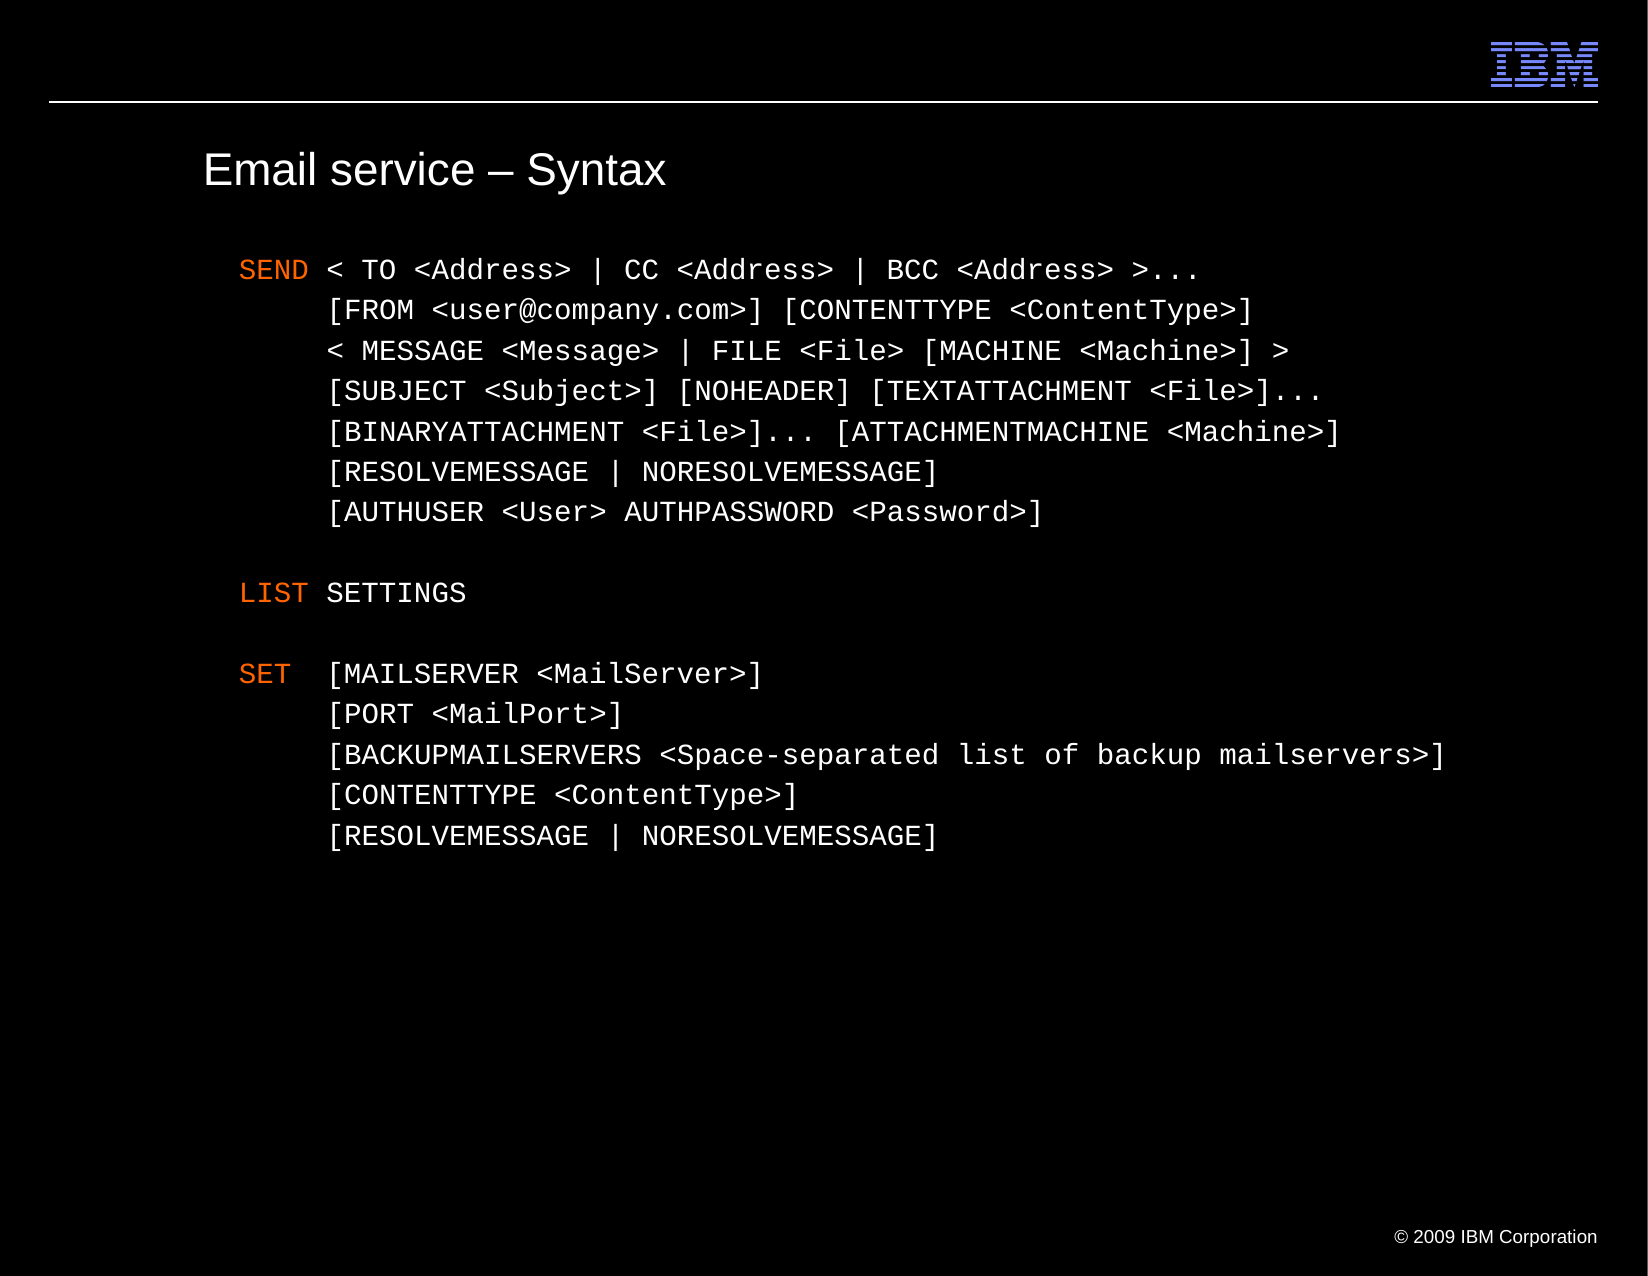

# Email service – Syntax
SEND < TO <Address> | CC <Address> | BCC <Address> >...
 [FROM <user@company.com>] [CONTENTTYPE <ContentType>]
 < MESSAGE <Message> | FILE <File> [MACHINE <Machine>] >
 [SUBJECT <Subject>] [NOHEADER] [TEXTATTACHMENT <File>]...
 [BINARYATTACHMENT <File>]... [ATTACHMENTMACHINE <Machine>]
 [RESOLVEMESSAGE | NORESOLVEMESSAGE]
 [AUTHUSER <User> AUTHPASSWORD <Password>]
LIST SETTINGS
SET [MAILSERVER <MailServer>]
 [PORT <MailPort>]
 [BACKUPMAILSERVERS <Space-separated list of backup mailservers>]
 [CONTENTTYPE <ContentType>]
 [RESOLVEMESSAGE | NORESOLVEMESSAGE]